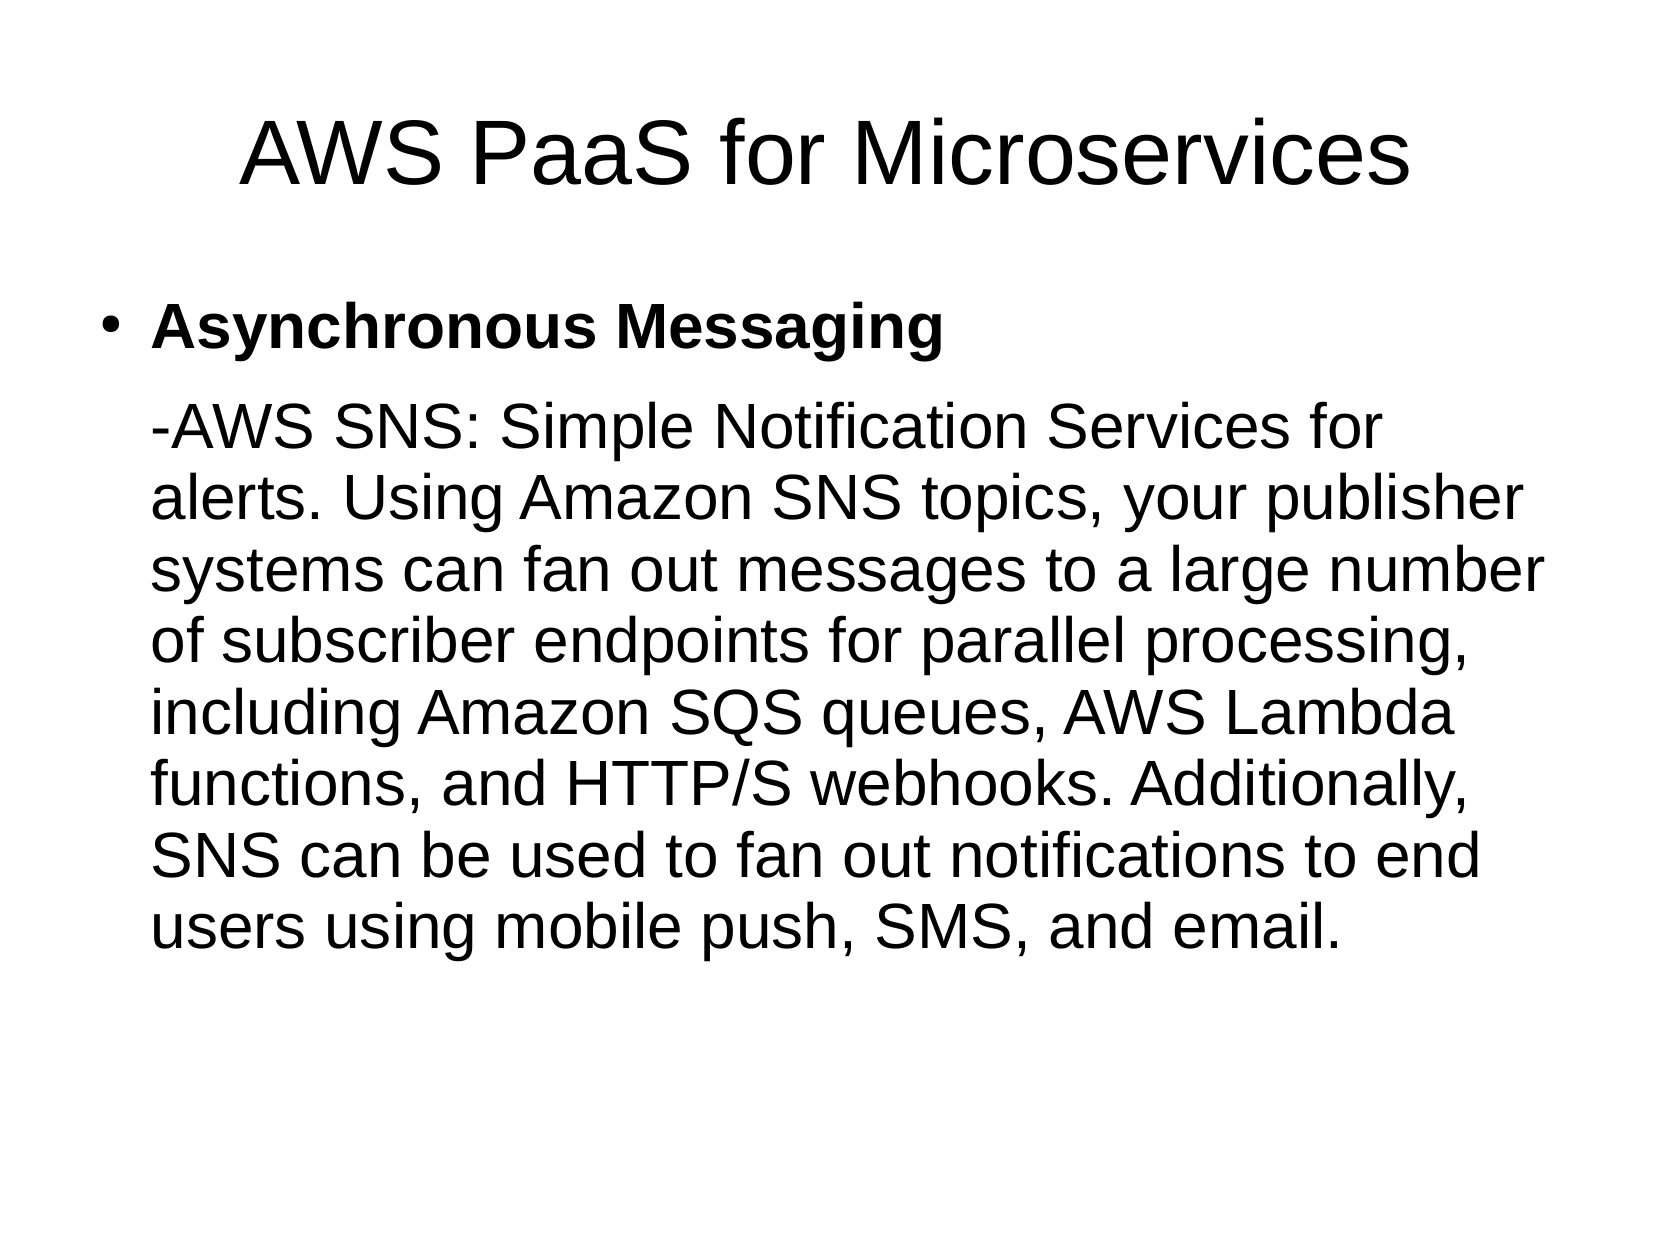

# AWS PaaS for Microservices
Asynchronous Messaging
-AWS SNS: Simple Notification Services for alerts. Using Amazon SNS topics, your publisher systems can fan out messages to a large number of subscriber endpoints for parallel processing, including Amazon SQS queues, AWS Lambda functions, and HTTP/S webhooks. Additionally, SNS can be used to fan out notifications to end users using mobile push, SMS, and email.